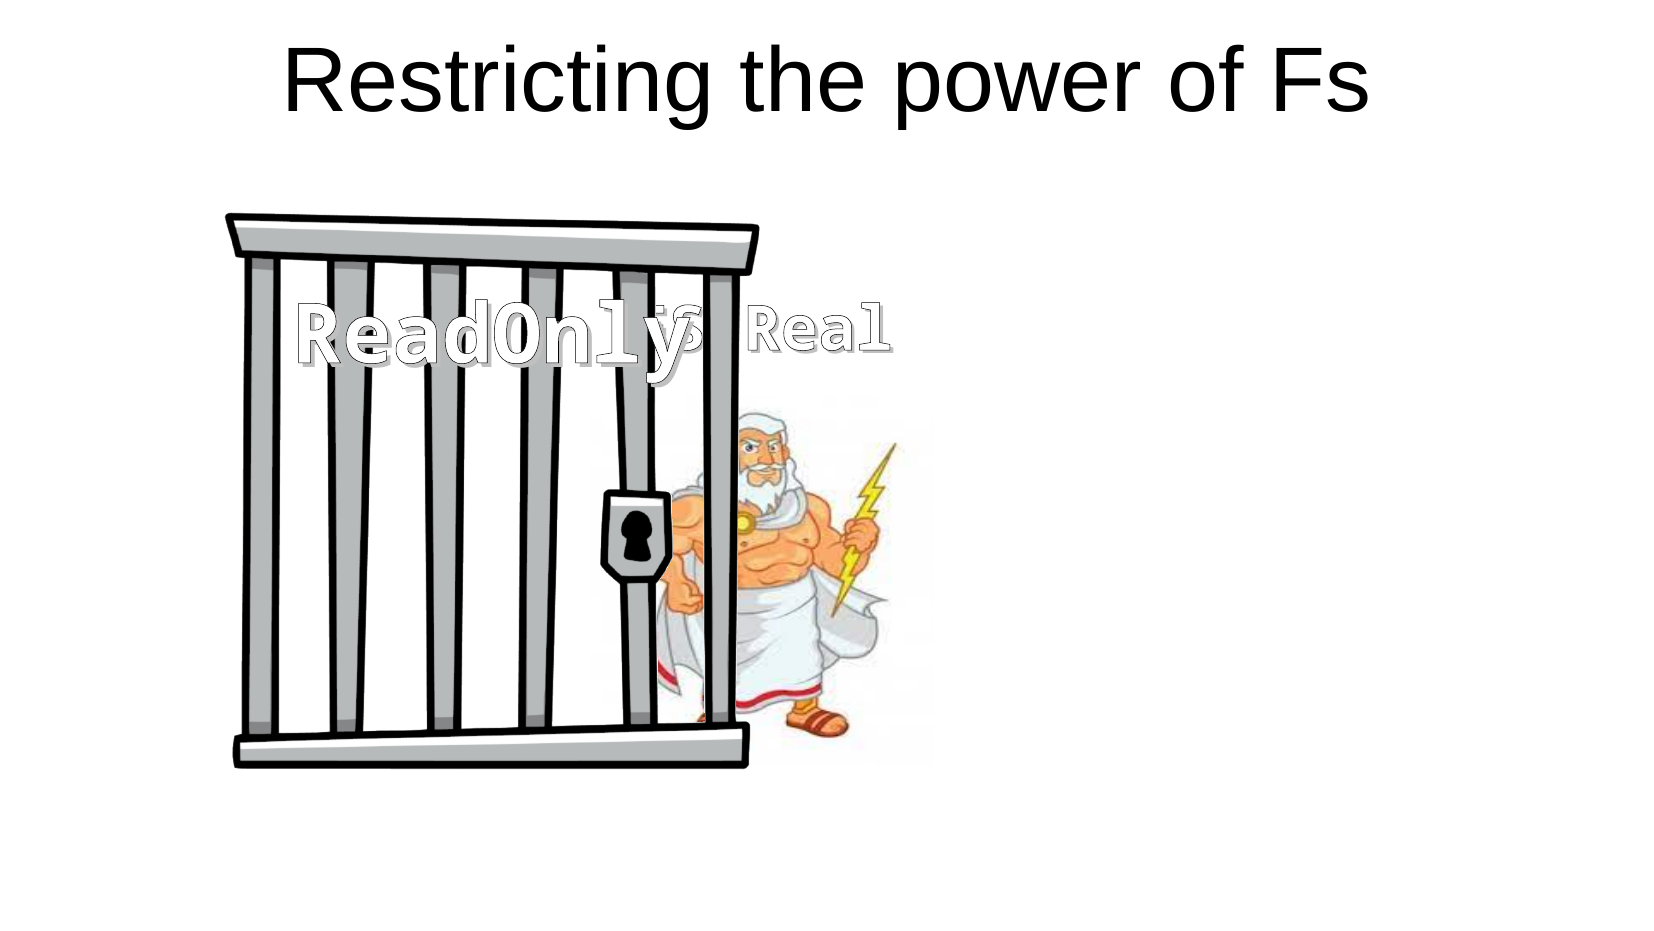

# Restricting the power of Fs
ReadOnly
FS.Real